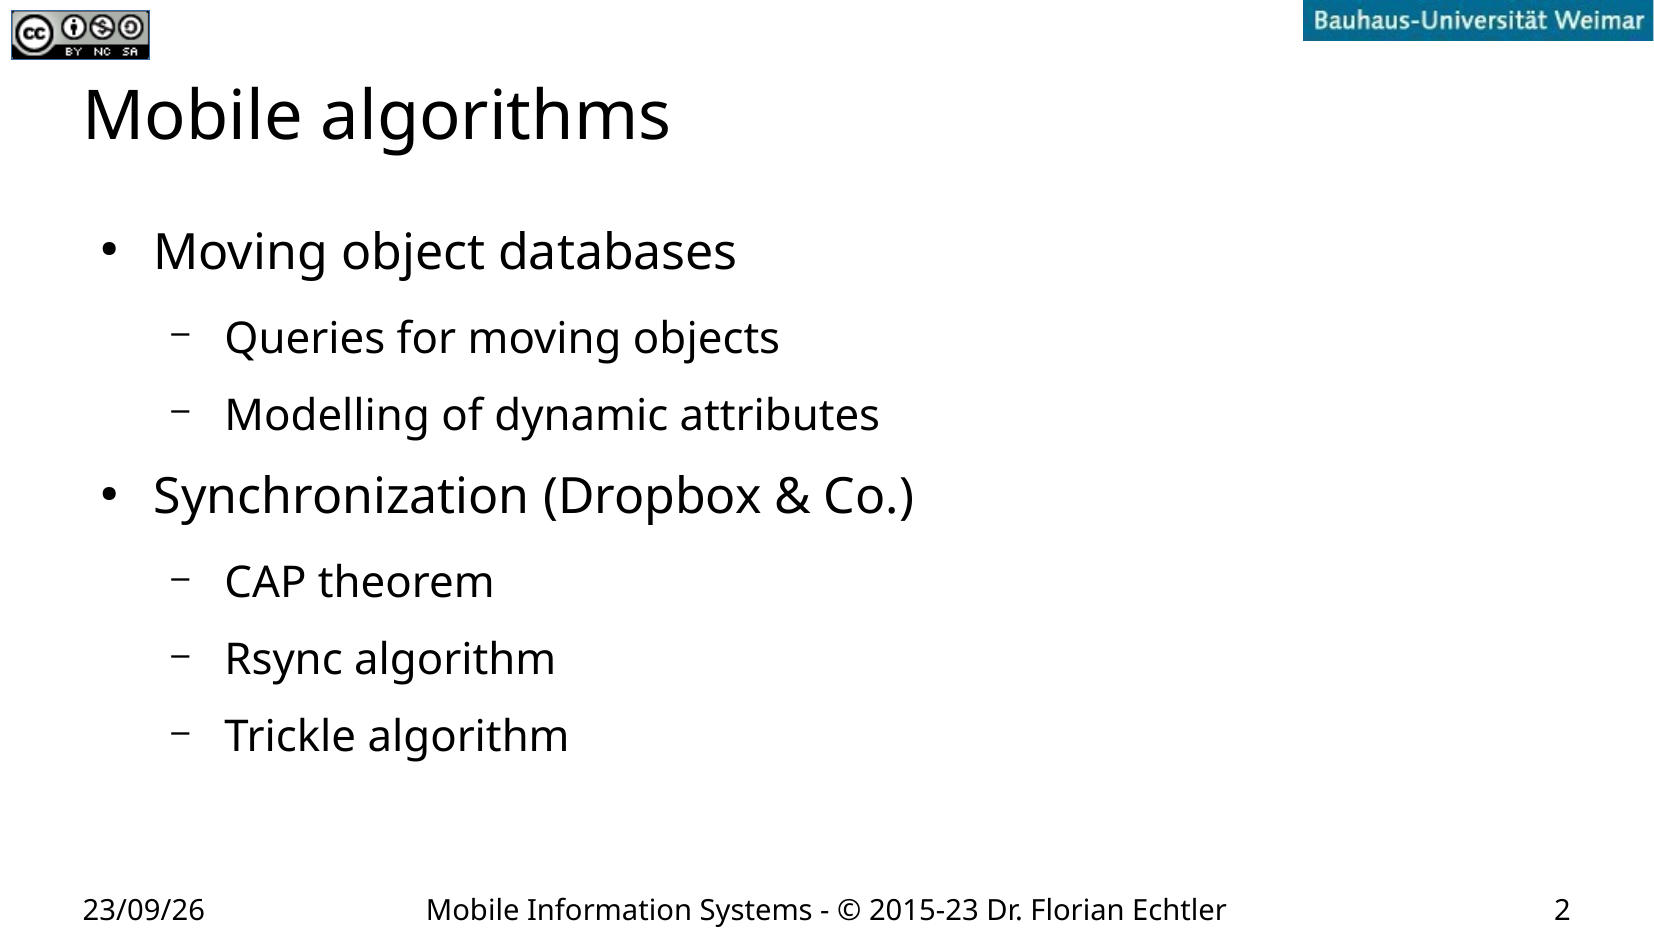

# Mobile algorithms
Moving object databases
Queries for moving objects
Modelling of dynamic attributes
Synchronization (Dropbox & Co.)
CAP theorem
Rsync algorithm
Trickle algorithm
Mobile Information Systems - © 2015-23 Dr. Florian Echtler
2